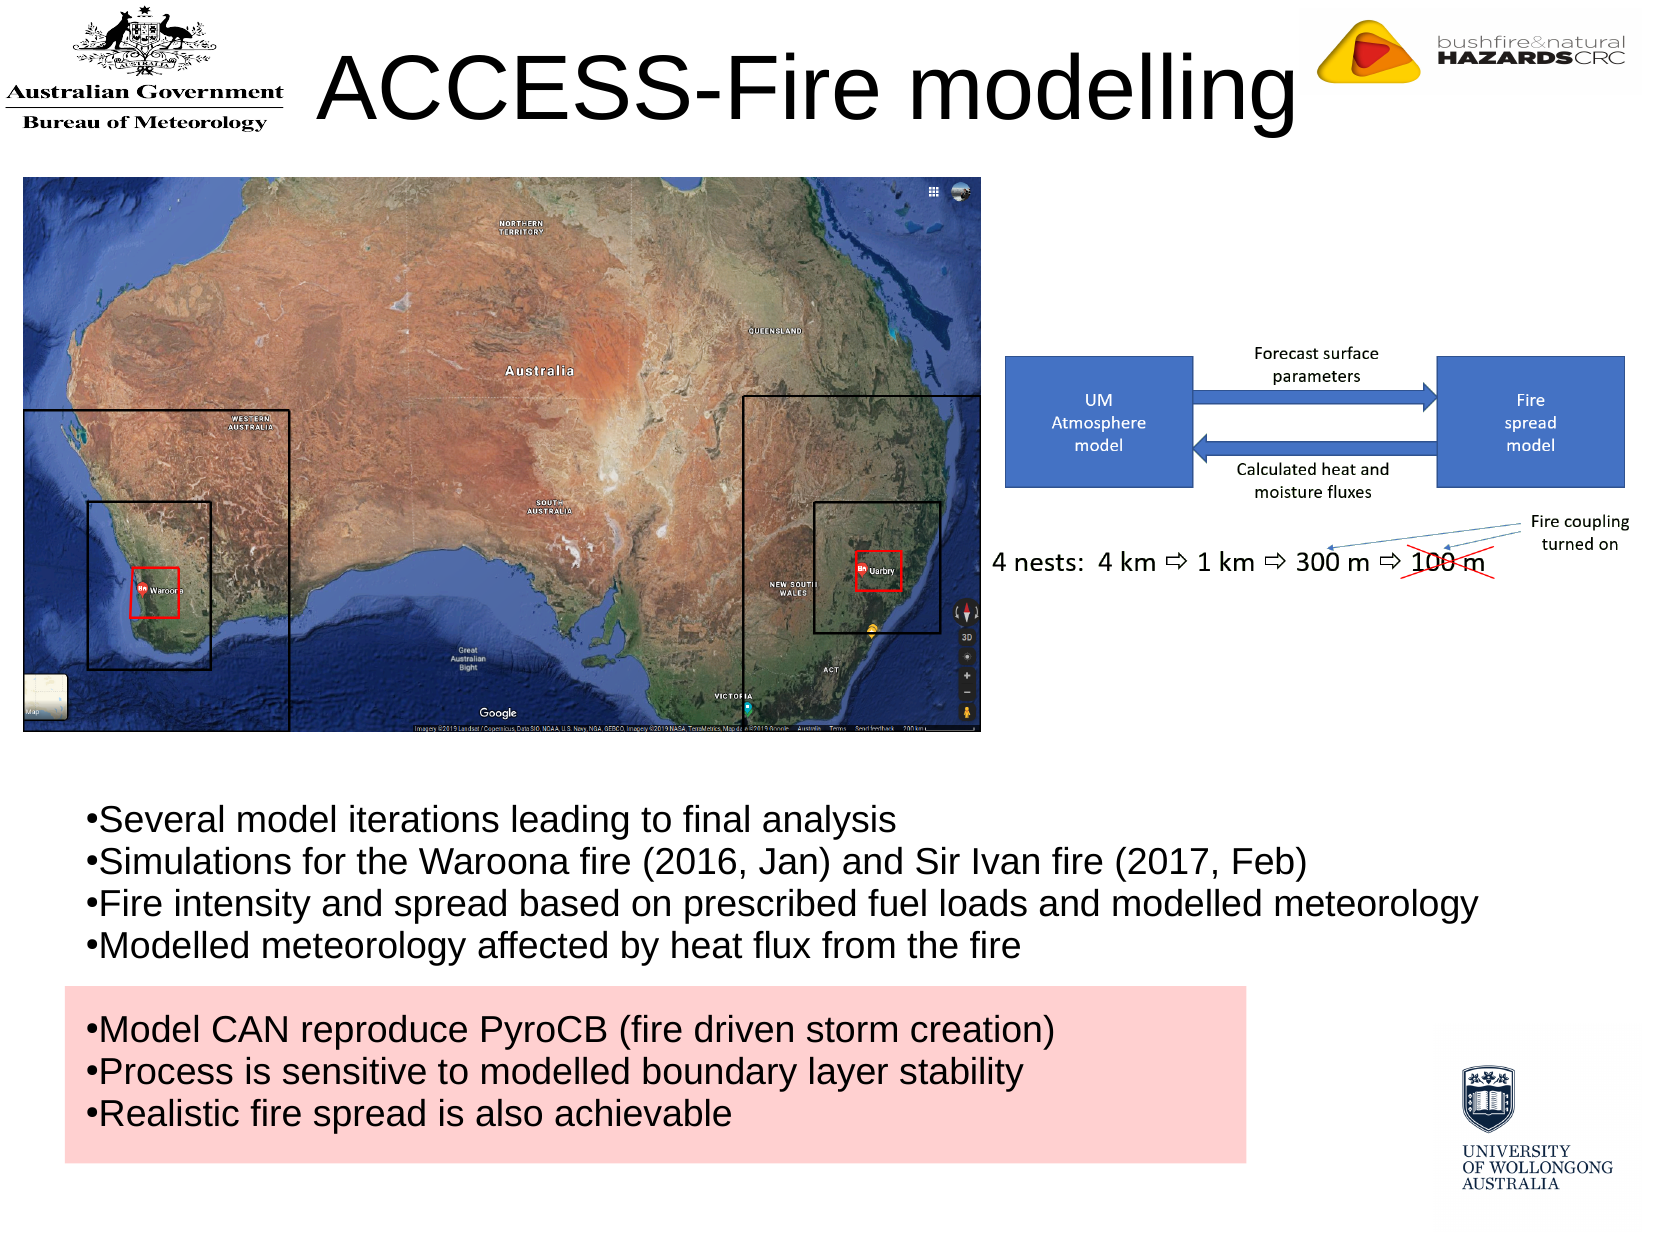

# ACCESS-Fire modelling
Several model iterations leading to final analysis
Simulations for the Waroona fire (2016, Jan) and Sir Ivan fire (2017, Feb)
Fire intensity and spread based on prescribed fuel loads and modelled meteorology
Modelled meteorology affected by heat flux from the fire
Model CAN reproduce PyroCB (fire driven storm creation)
Process is sensitive to modelled boundary layer stability
Realistic fire spread is also achievable